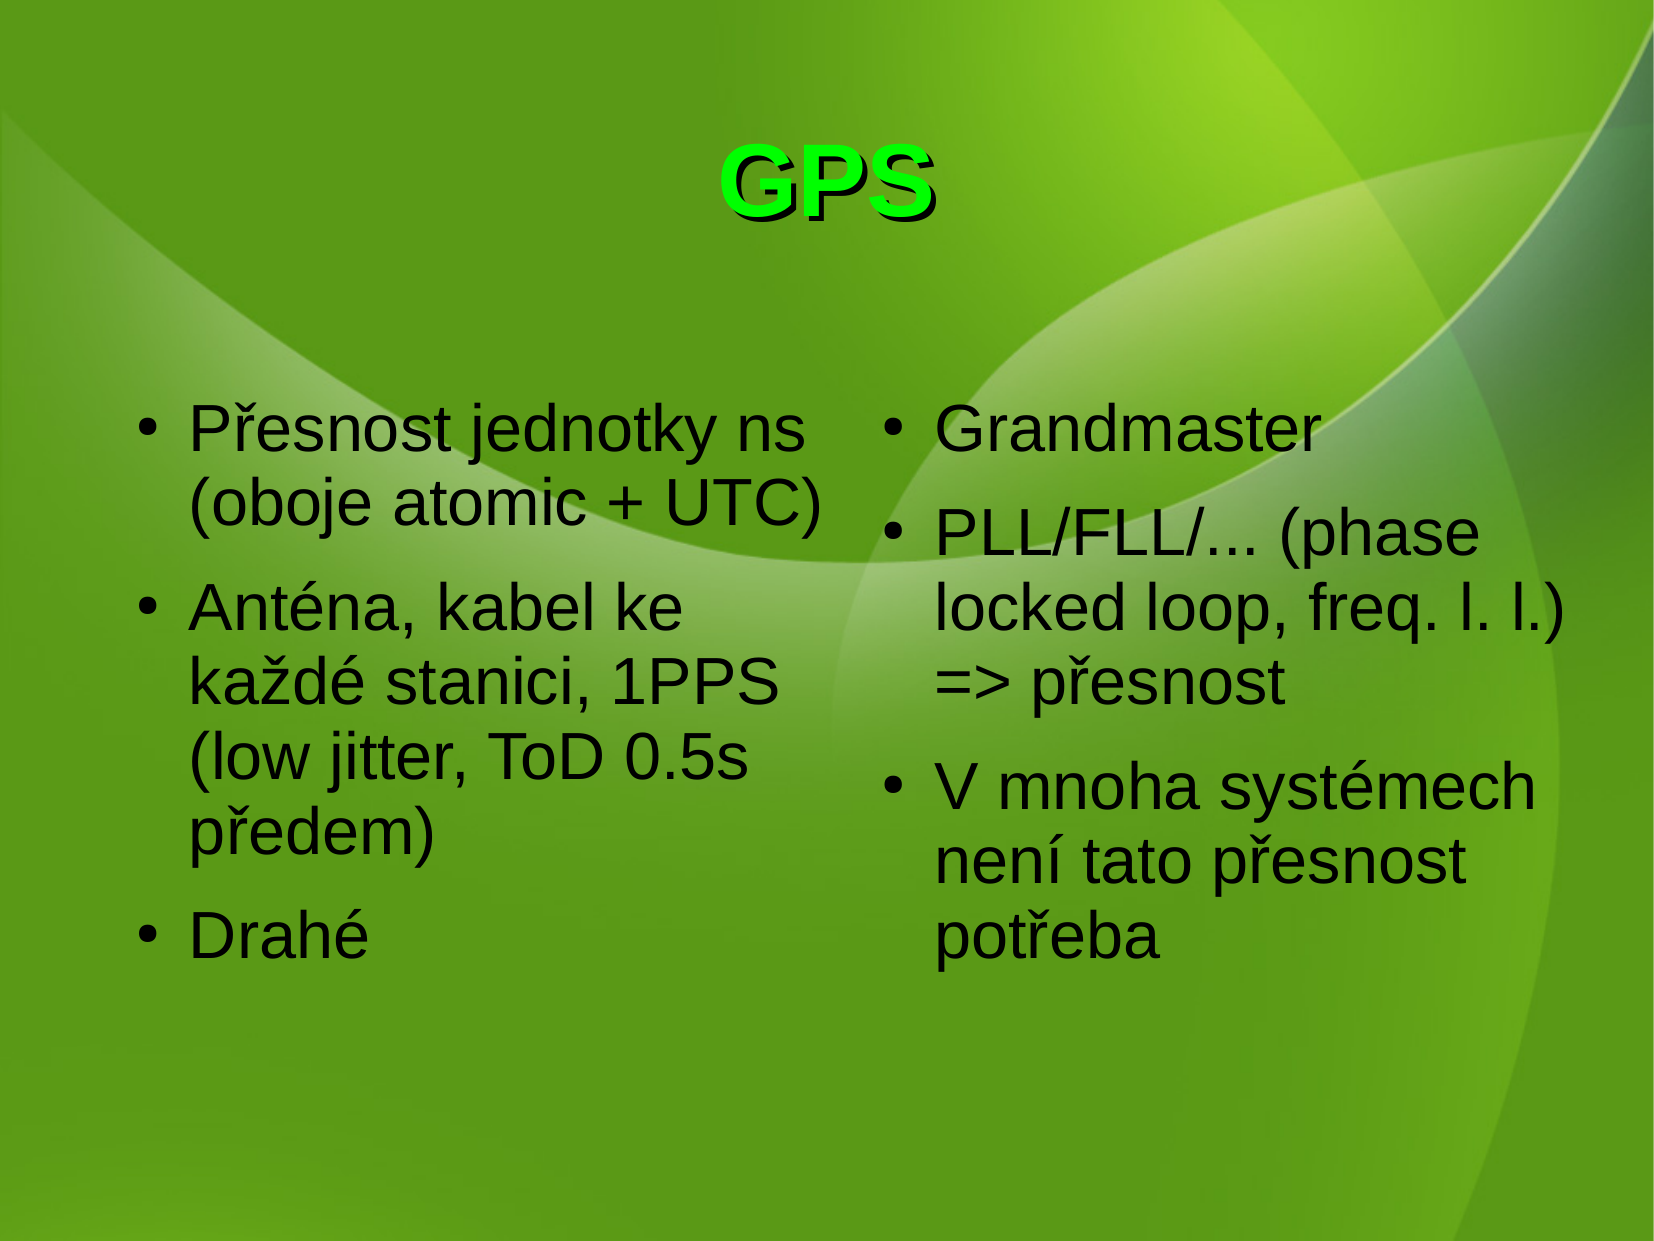

# GPS
Přesnost jednotky ns (oboje atomic + UTC)
Anténa, kabel ke každé stanici, 1PPS (low jitter, ToD 0.5s předem)
Drahé
Grandmaster
PLL/FLL/... (phase locked loop, freq. l. l.) => přesnost
V mnoha systémech není tato přesnost potřeba